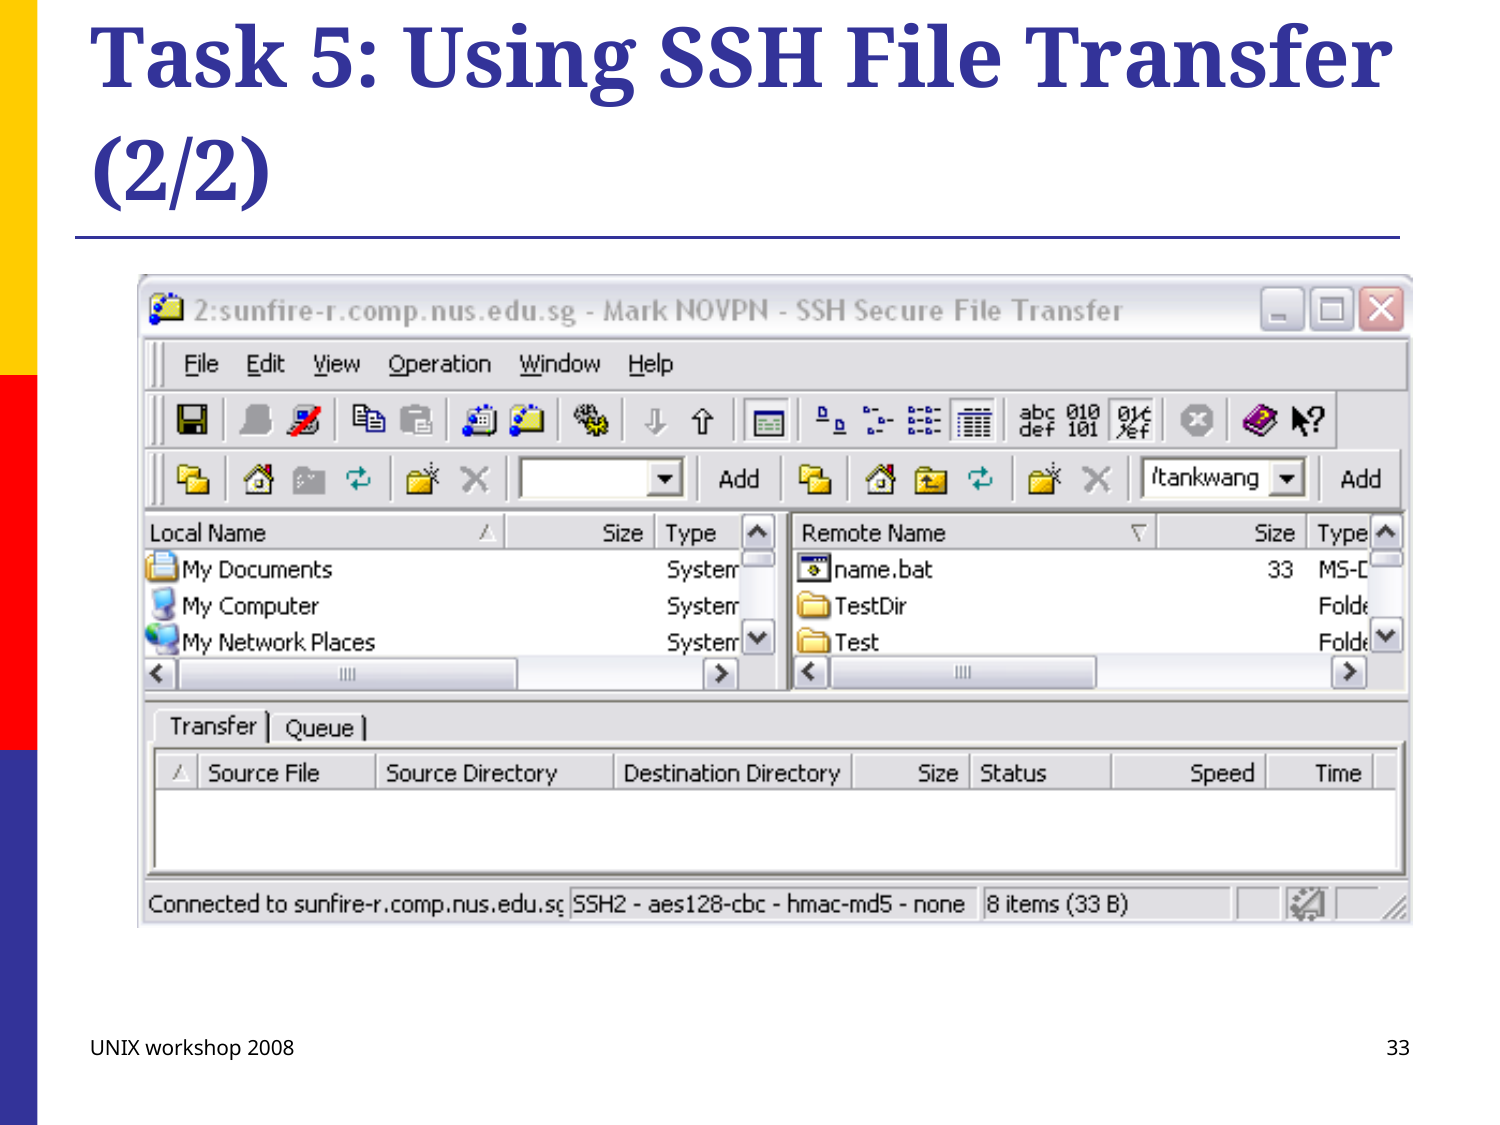

# Task 5: Using SSH File Transfer (2/2)
UNIX workshop 2008